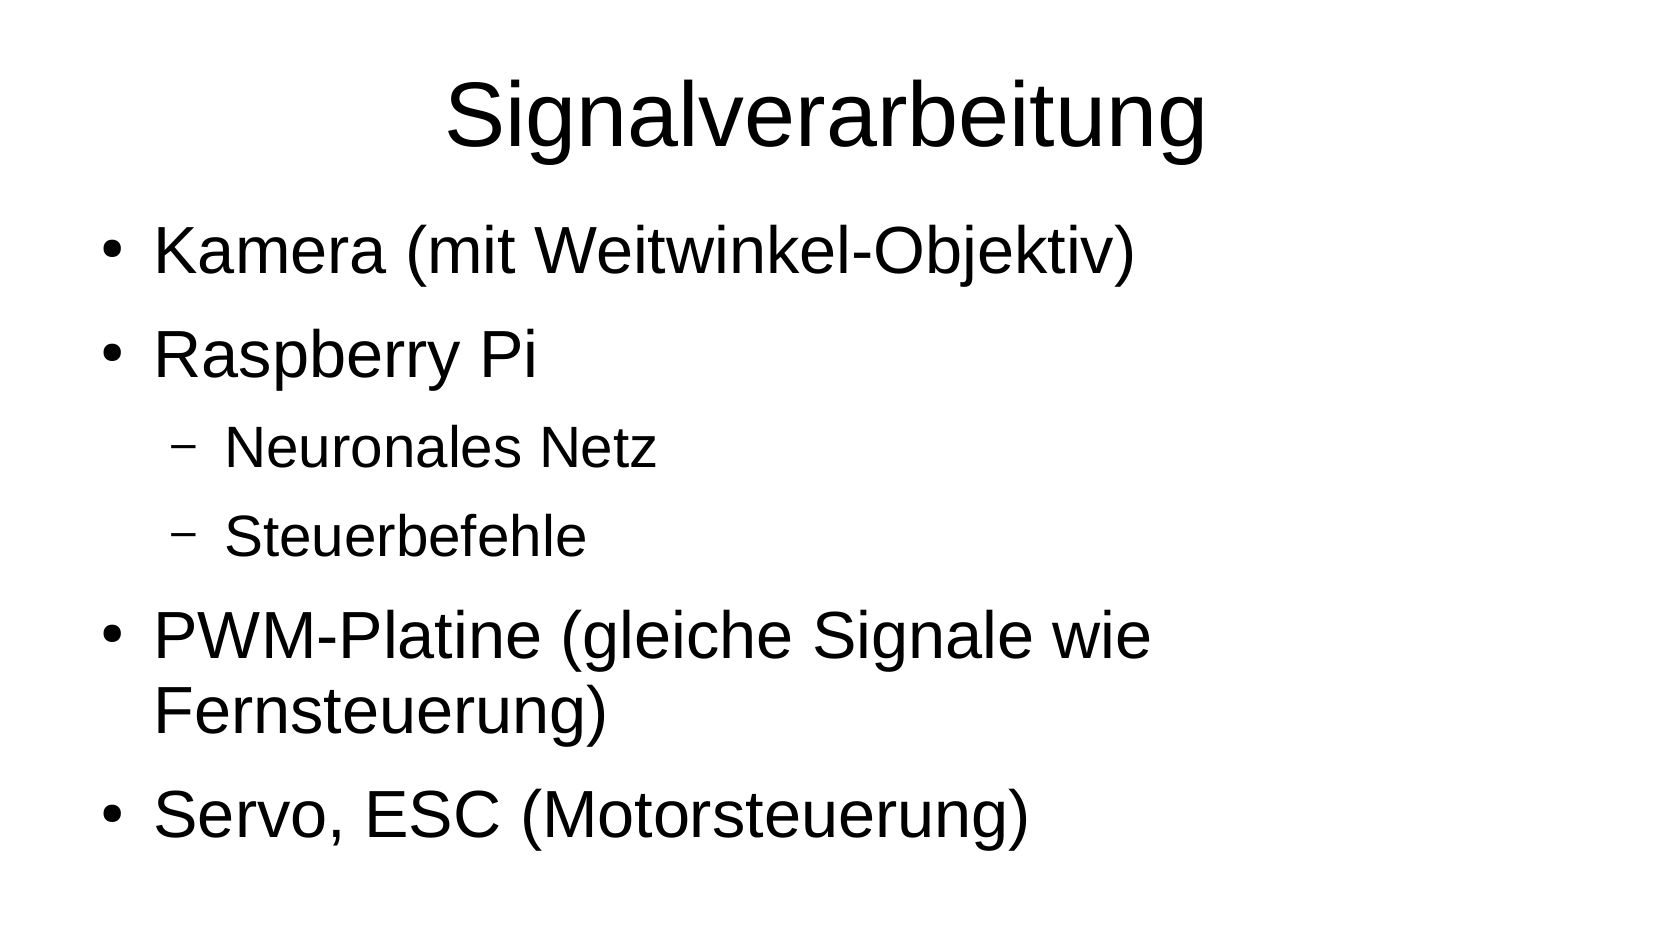

# Signalverarbeitung
Kamera (mit Weitwinkel-Objektiv)
Raspberry Pi
Neuronales Netz
Steuerbefehle
PWM-Platine (gleiche Signale wie Fernsteuerung)
Servo, ESC (Motorsteuerung)